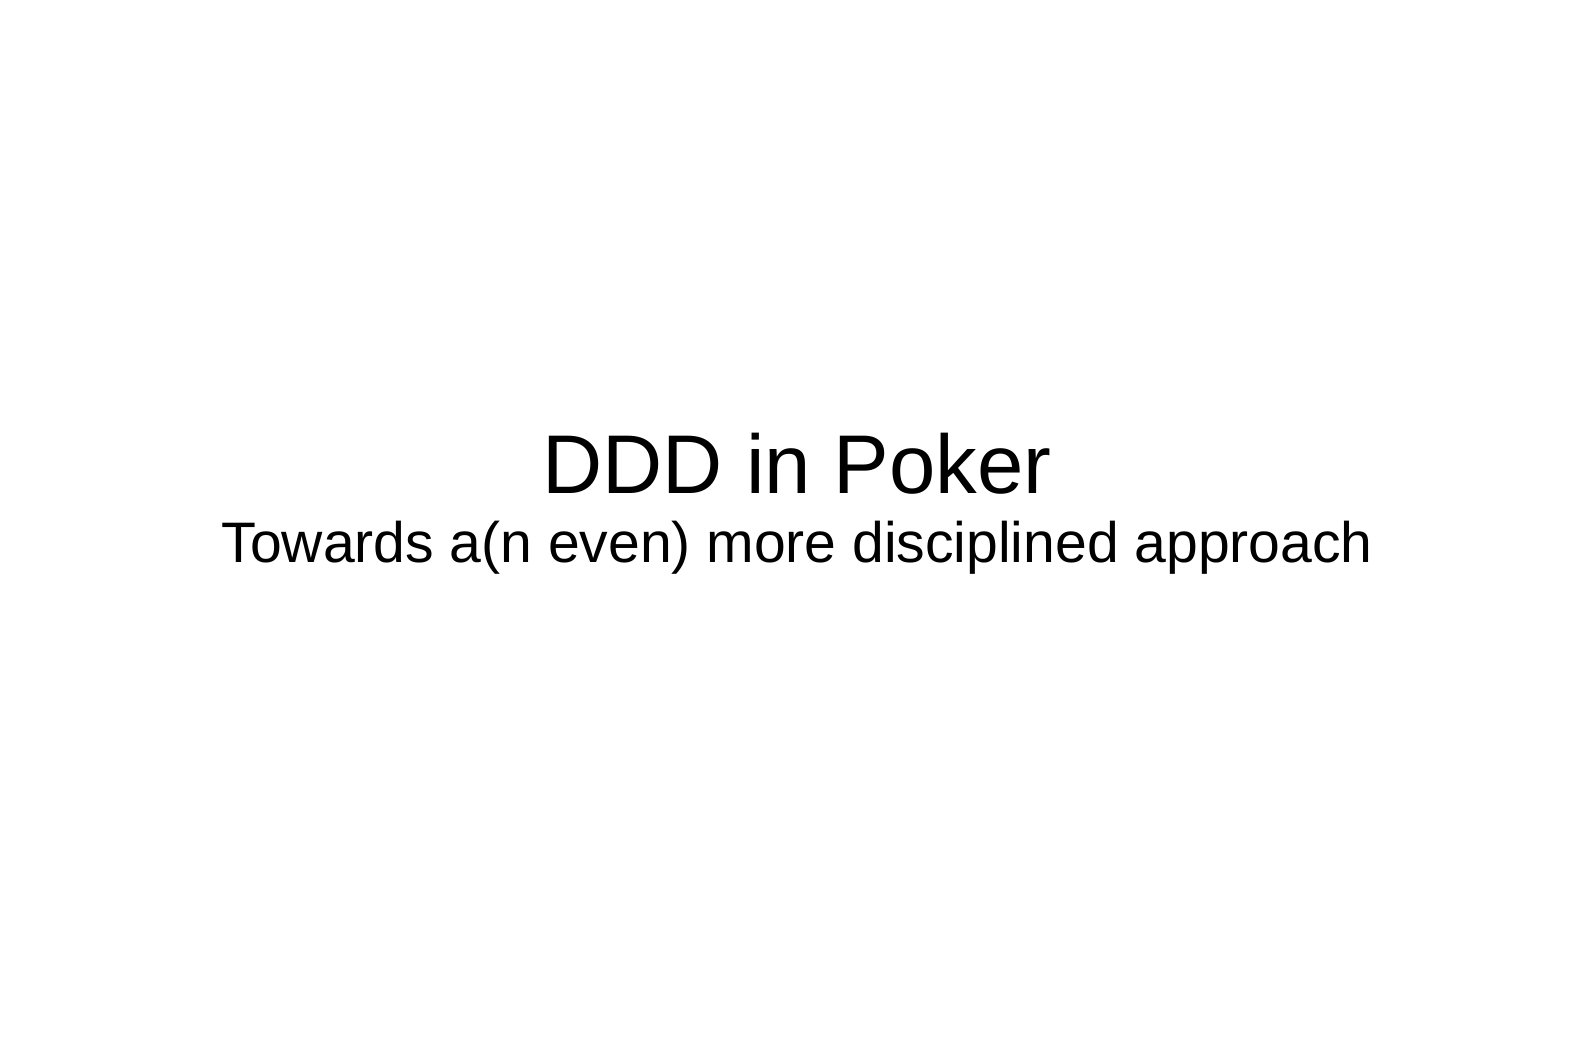

#
DDD in Poker
Towards a(n even) more disciplined approach